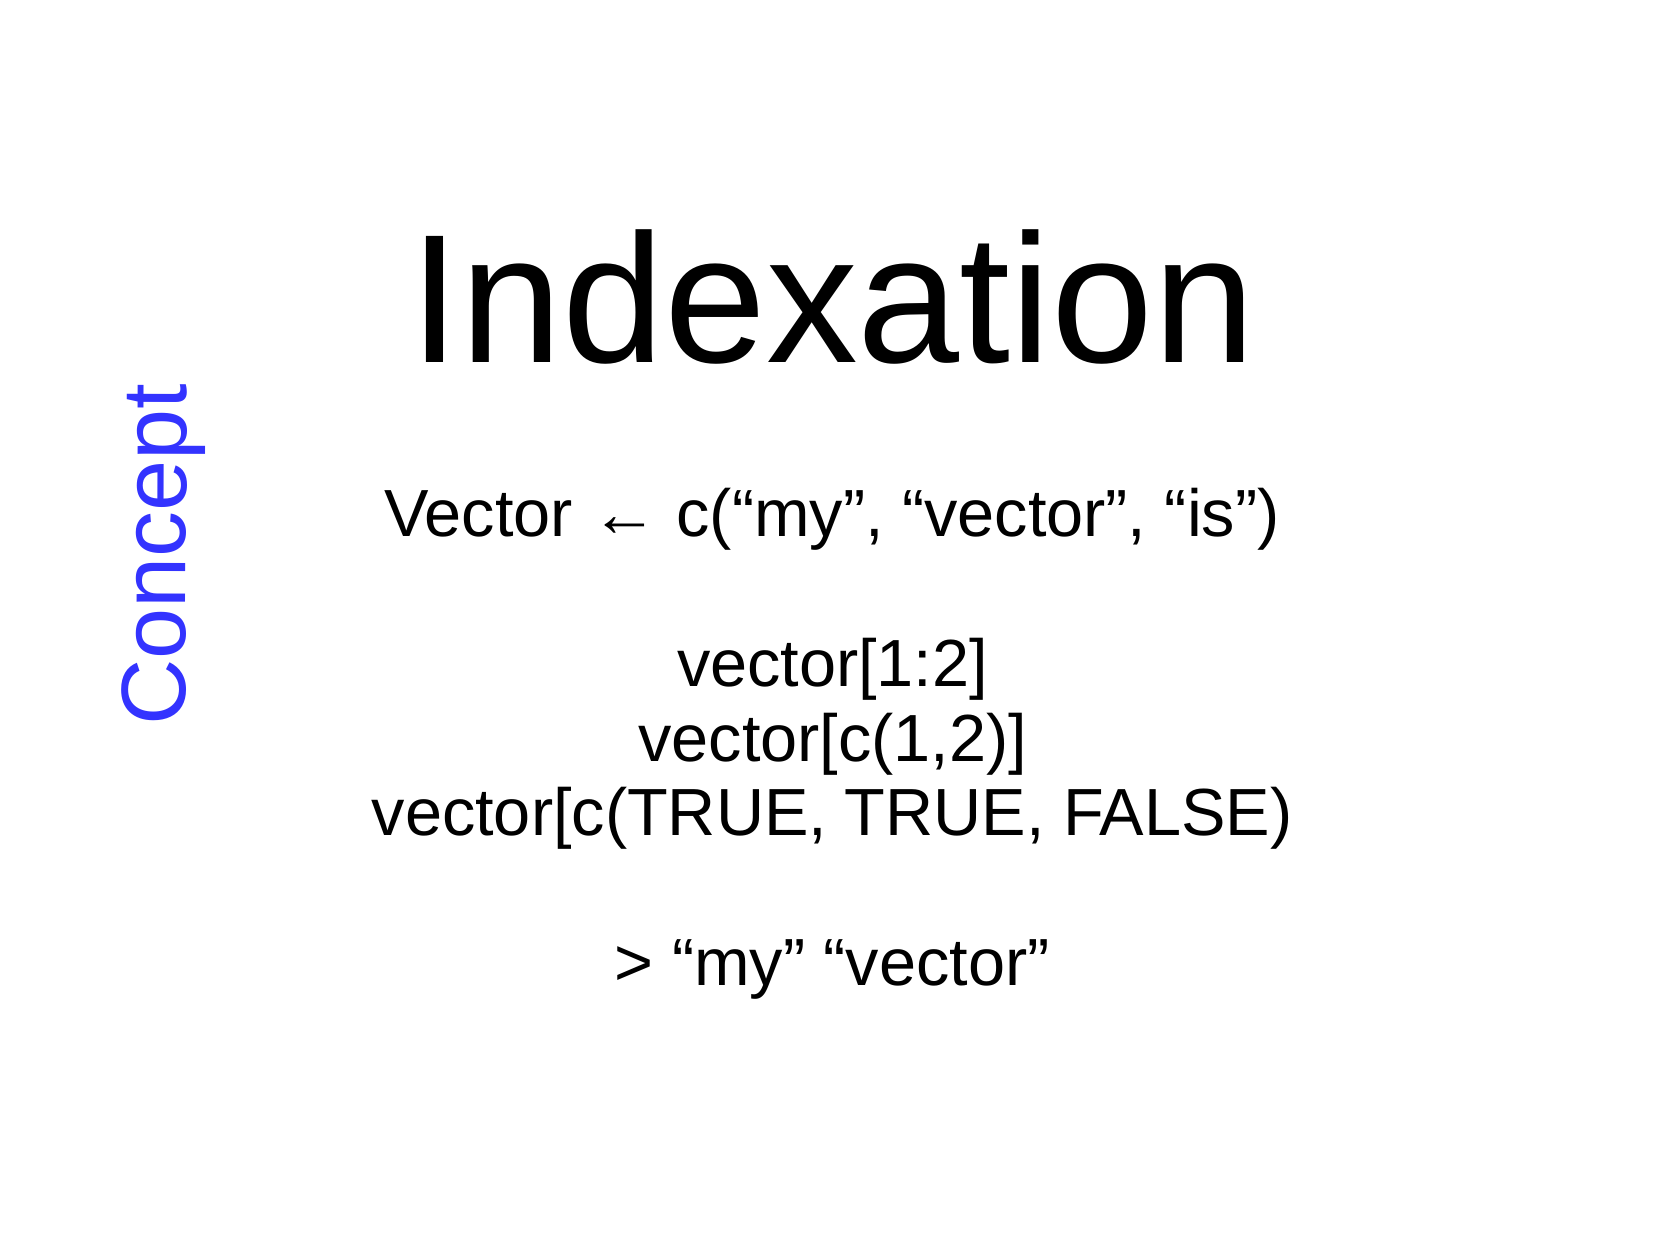

Indexation
Vector ← c(“my”, “vector”, “is”)
vector[1:2]
vector[c(1,2)]
vector[c(TRUE, TRUE, FALSE)
> “my” “vector”
# Concept